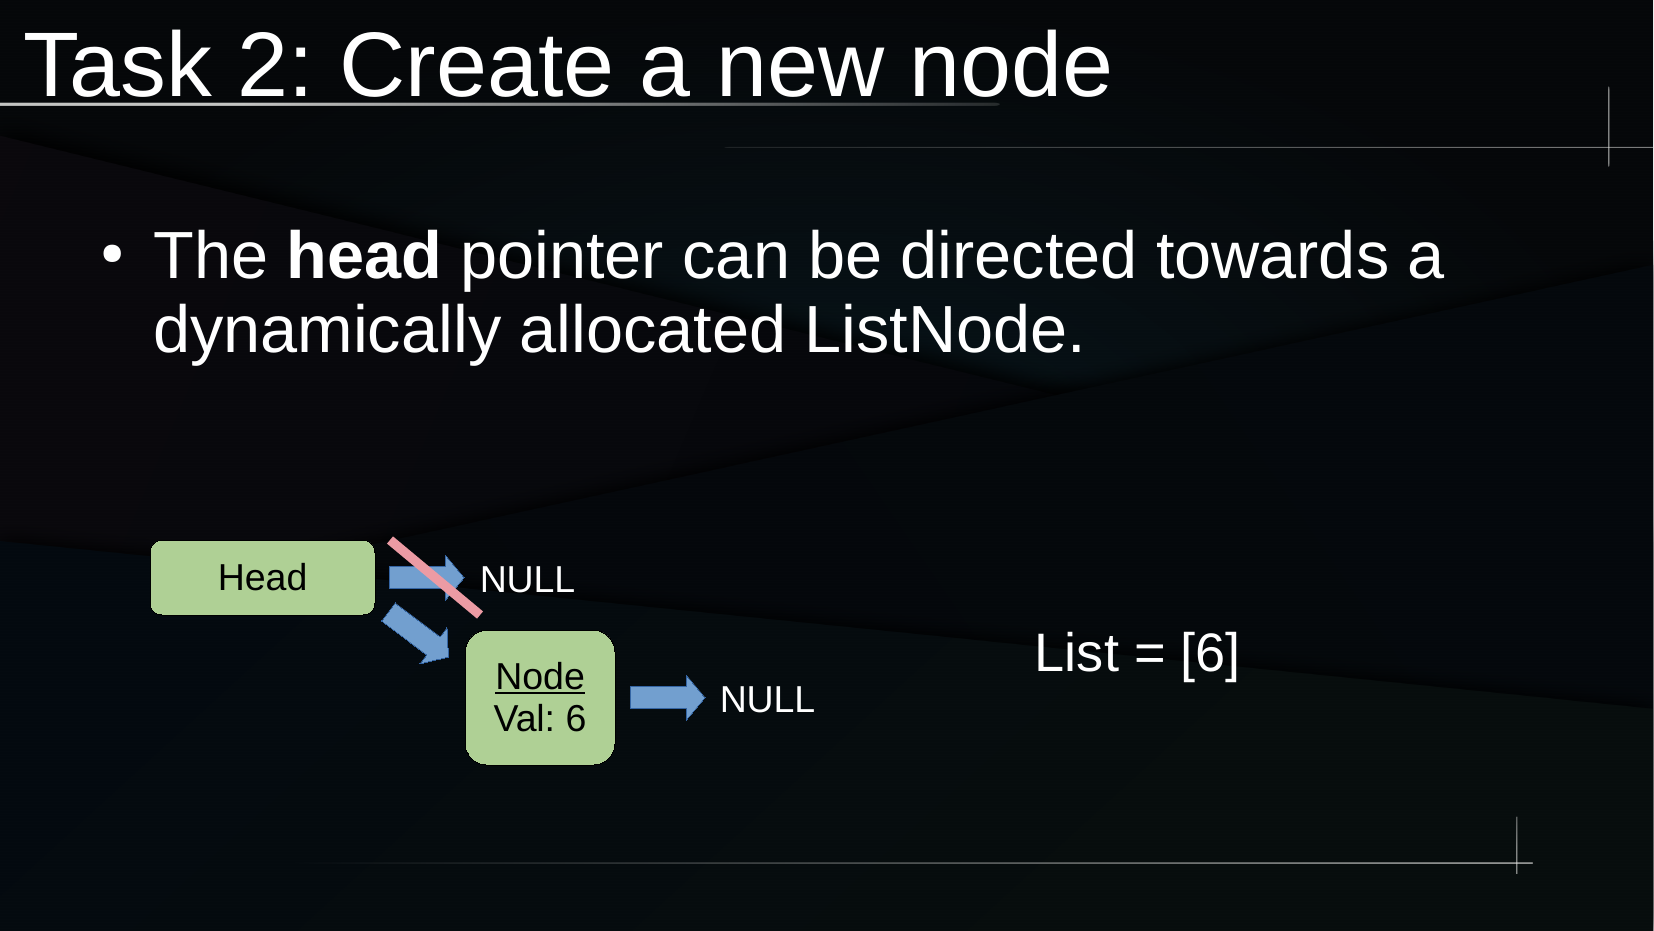

# Task 2: Create a new node
The head pointer can be directed towards a dynamically allocated ListNode.
Head
NULL
List = [6]
Node
Val: 6
NULL